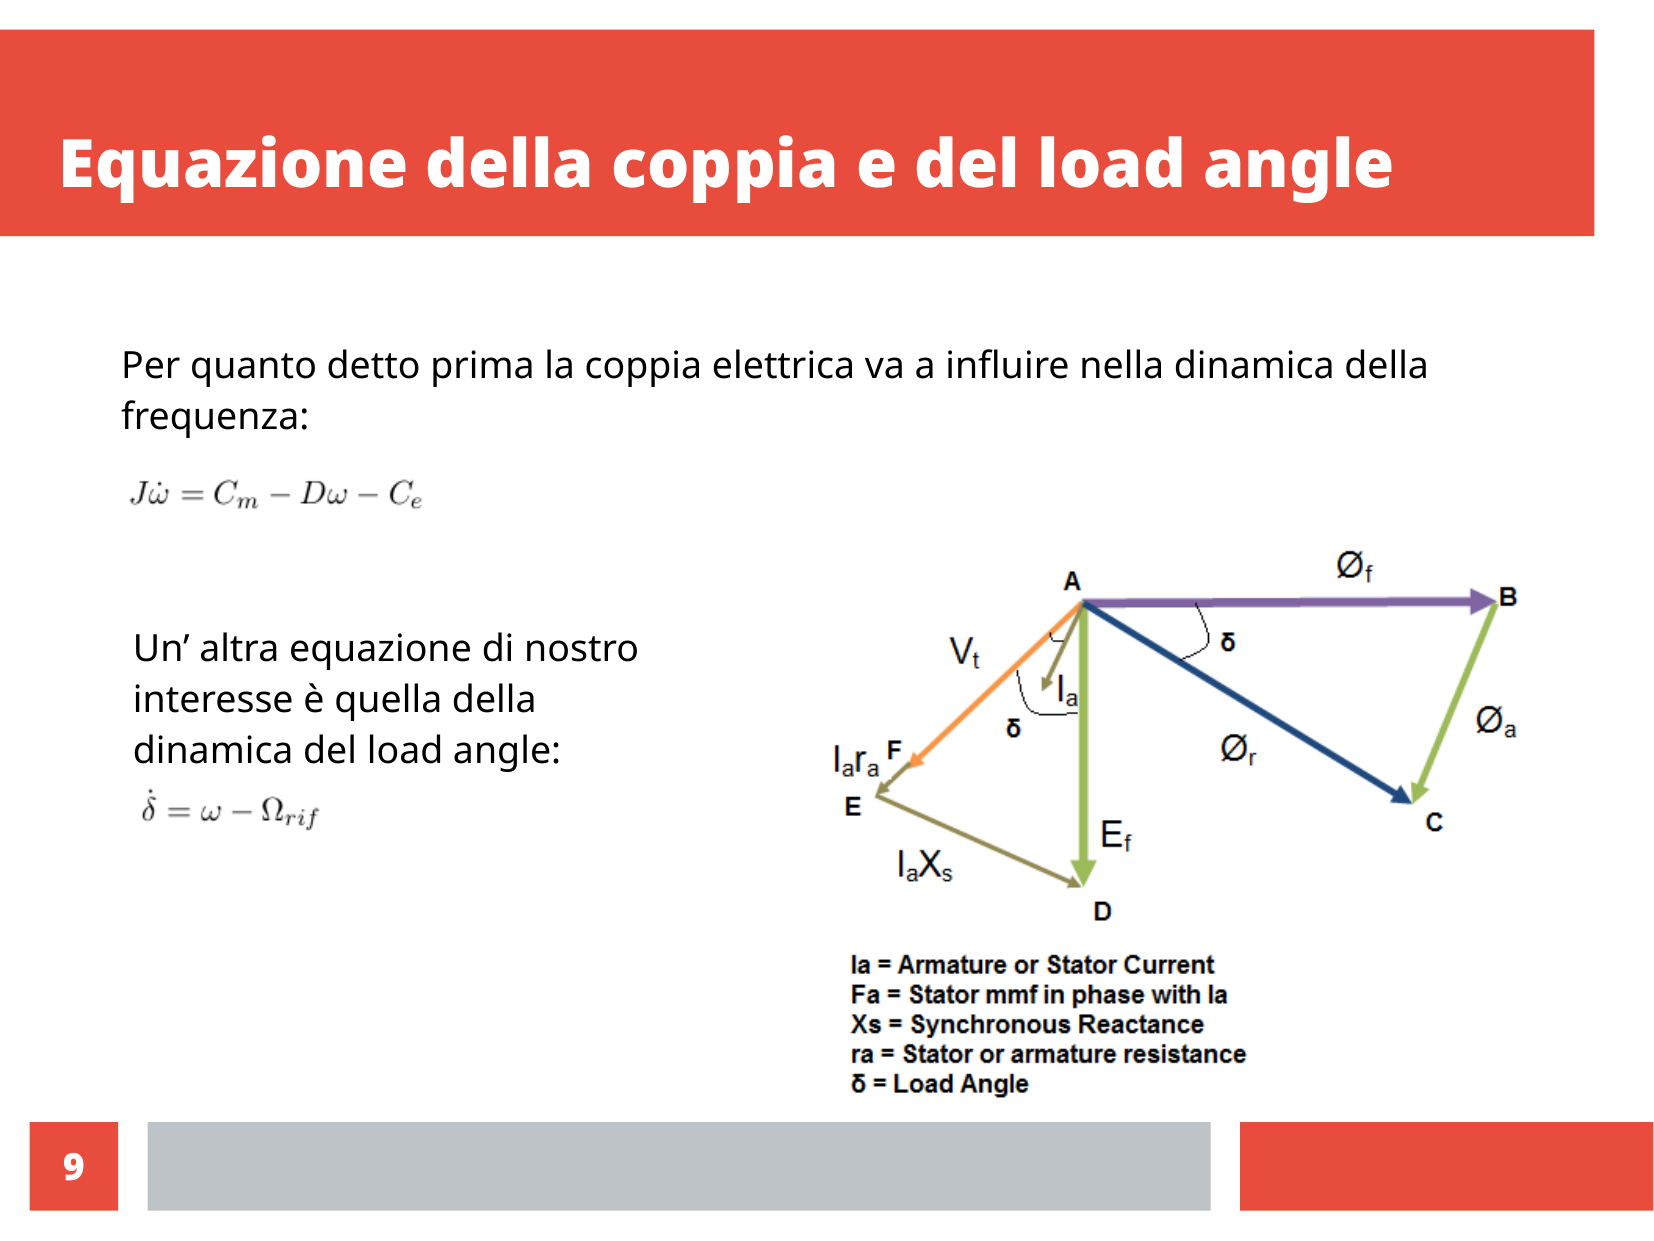

# Equazione della coppia e del load angle
Per quanto detto prima la coppia elettrica va a influire nella dinamica della frequenza:
Un’ altra equazione di nostro interesse è quella della dinamica del load angle:
9